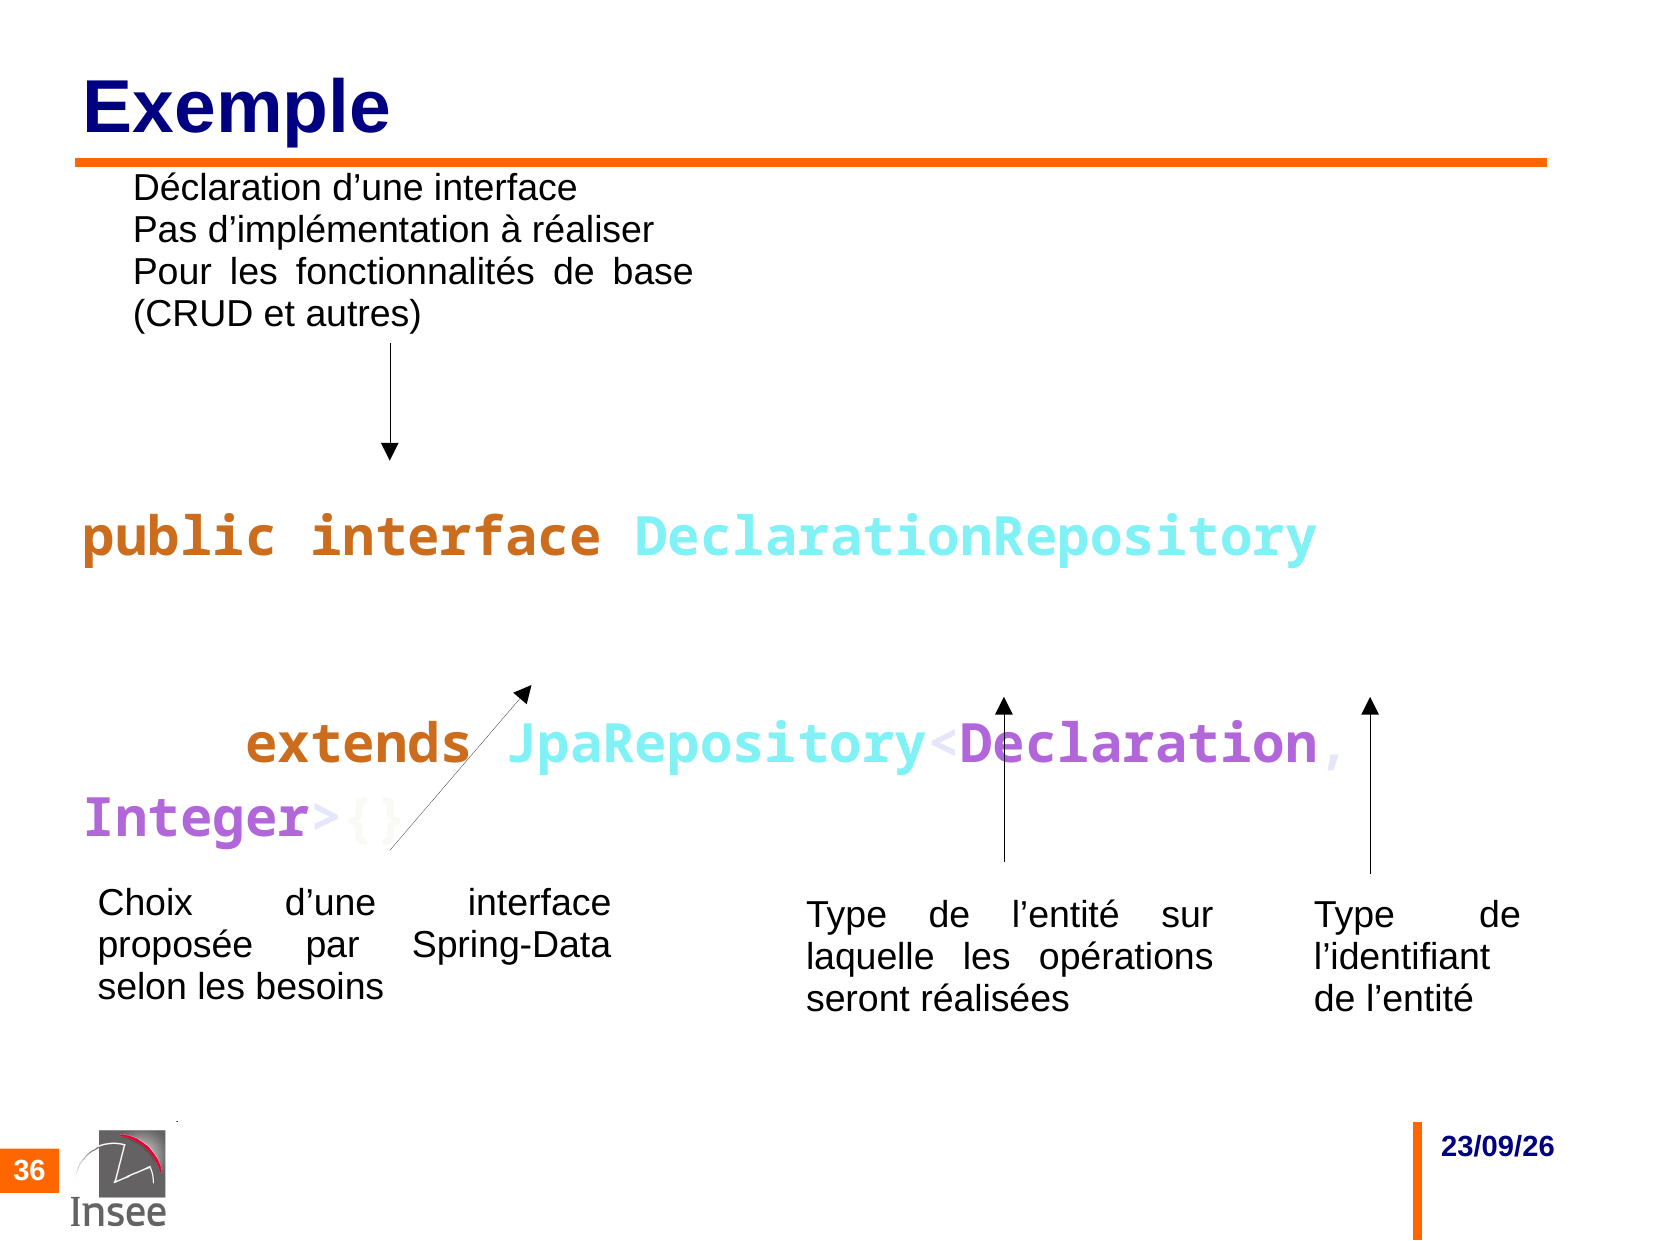

# Exemple
Déclaration d’une interface
Pas d’implémentation à réaliser
Pour les fonctionnalités de base (CRUD et autres)
public interface DeclarationRepository
 extends JpaRepository<Declaration, Integer>{}
Choix d’une interface proposée par Spring-Data selon les besoins
Type de l’entité sur laquelle les opérations seront réalisées
Type de l’identifiant de l’entité
36